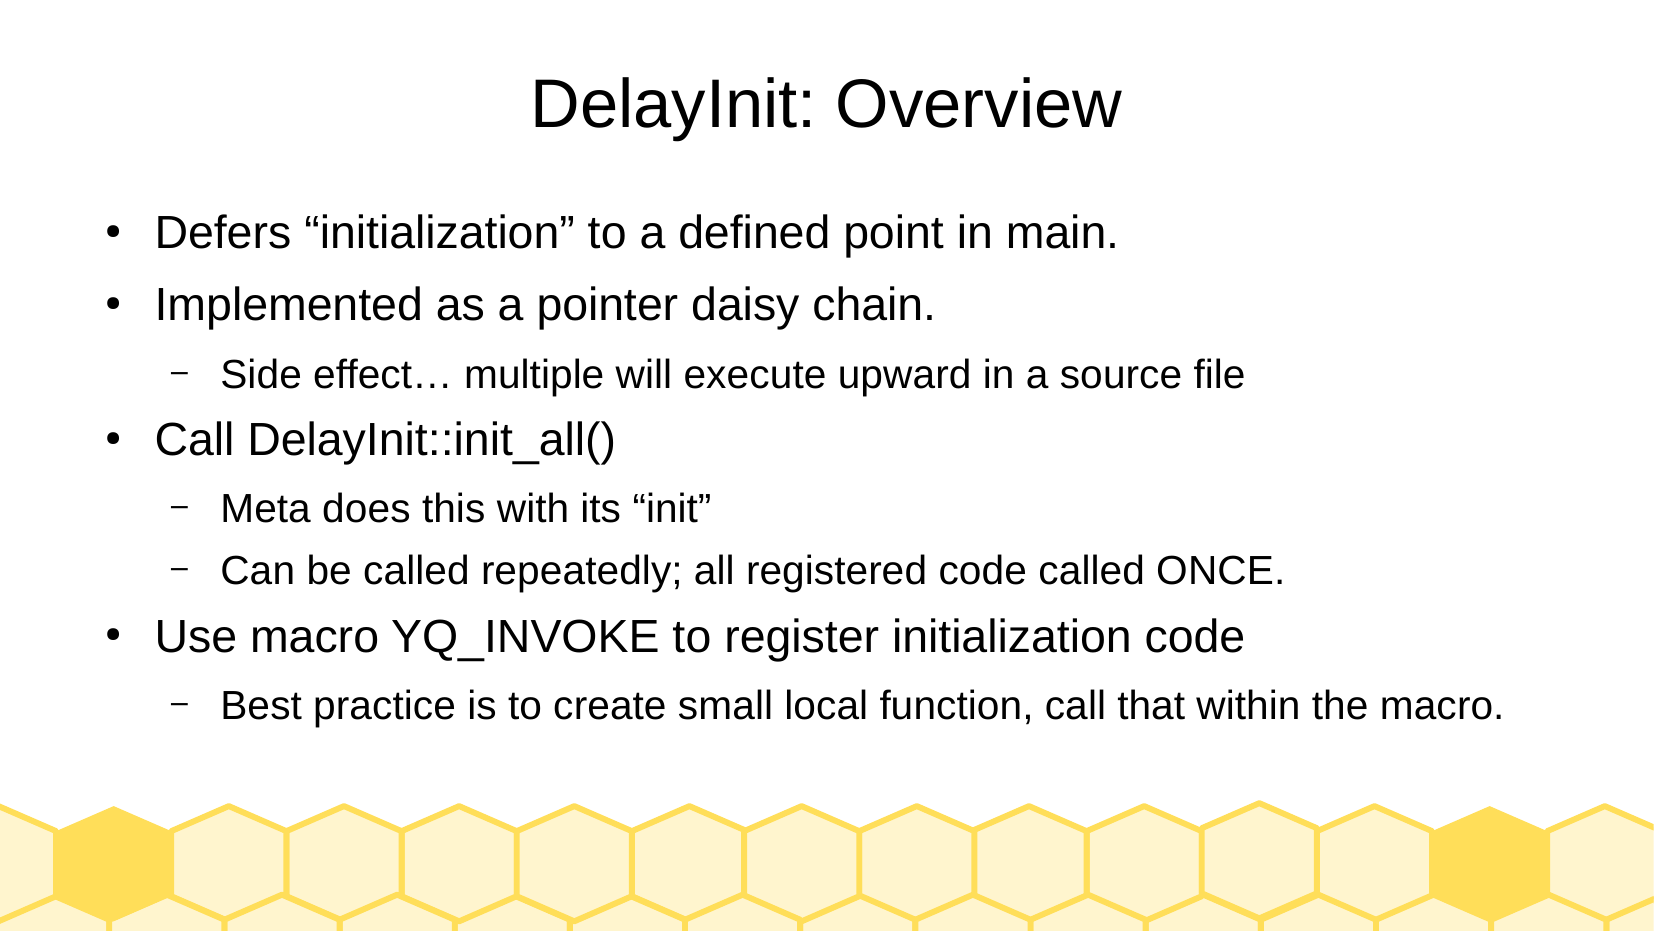

# DelayInit: Overview
Defers “initialization” to a defined point in main.
Implemented as a pointer daisy chain.
Side effect… multiple will execute upward in a source file
Call DelayInit::init_all()
Meta does this with its “init”
Can be called repeatedly; all registered code called ONCE.
Use macro YQ_INVOKE to register initialization code
Best practice is to create small local function, call that within the macro.